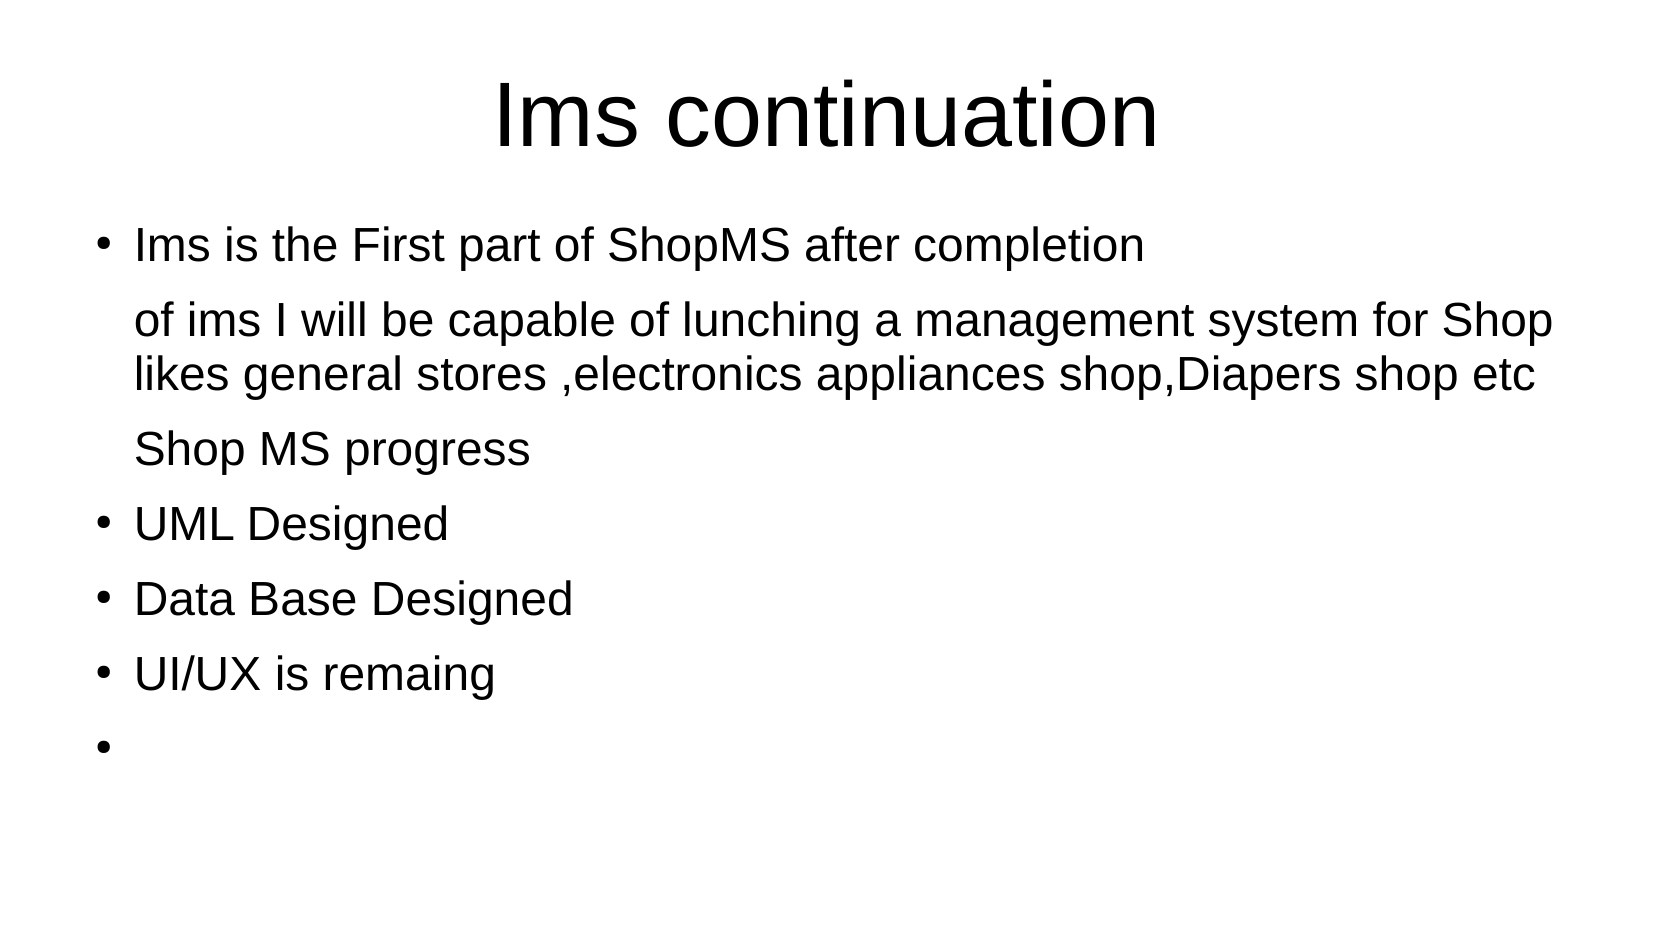

# Ims continuation
Ims is the First part of ShopMS after completion
of ims I will be capable of lunching a management system for Shop likes general stores ,electronics appliances shop,Diapers shop etc
Shop MS progress
UML Designed
Data Base Designed
UI/UX is remaing